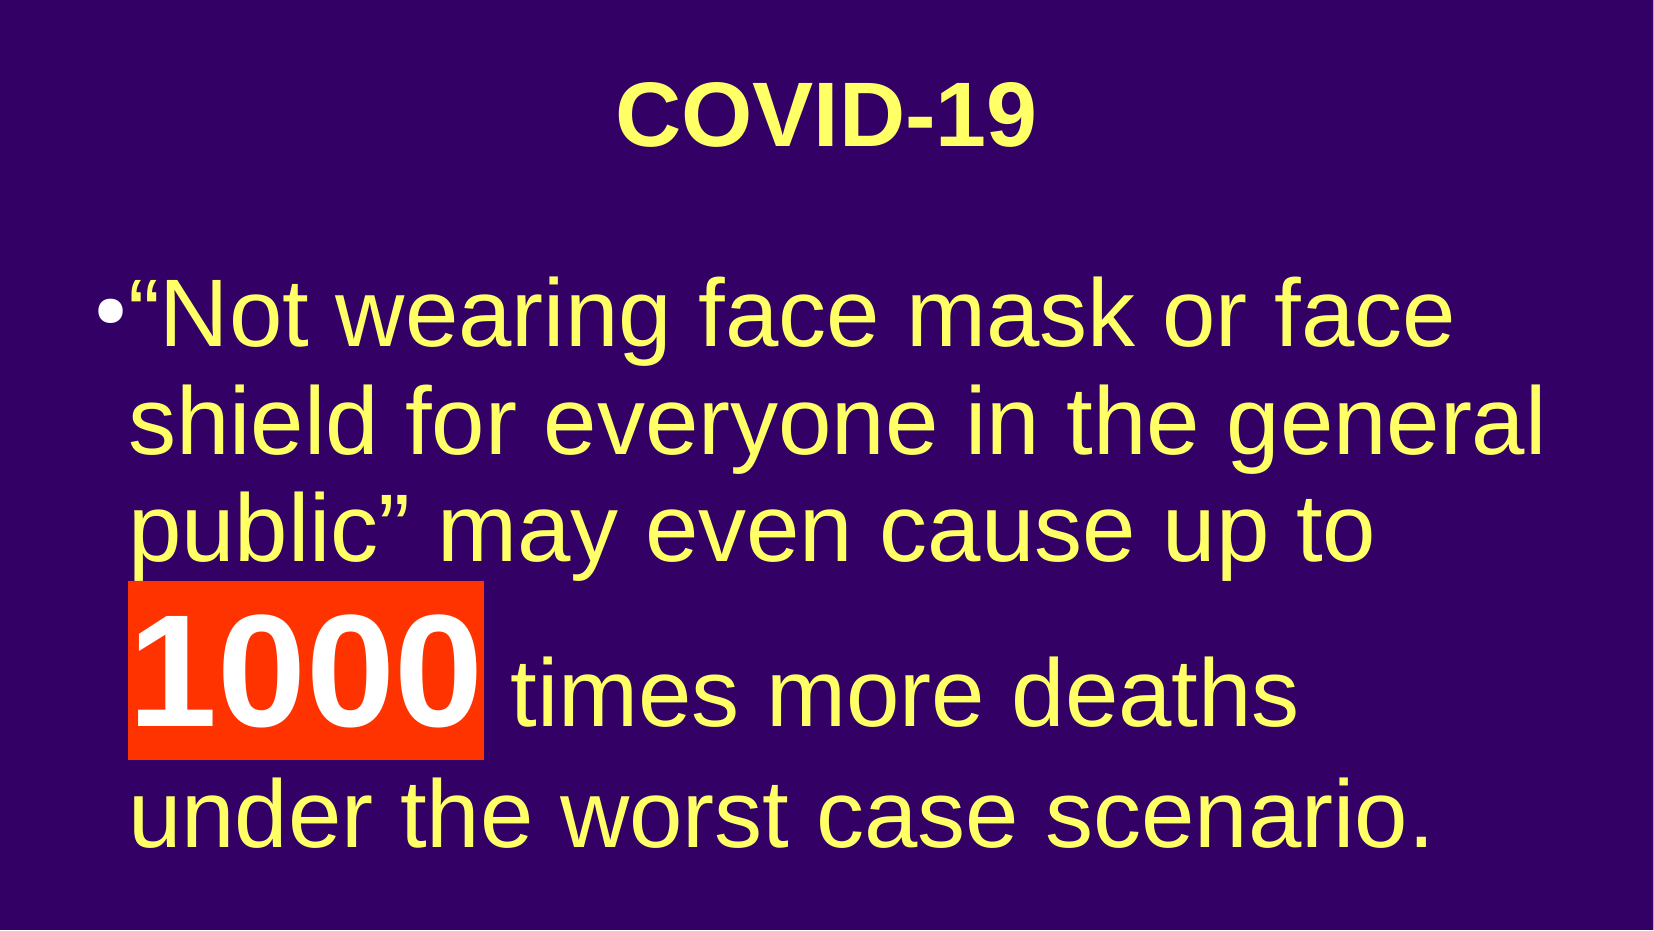

# COVID-19
“Not wearing face mask or face shield for everyone in the general public” may even cause up to 1000 times more deaths under the worst case scenario.